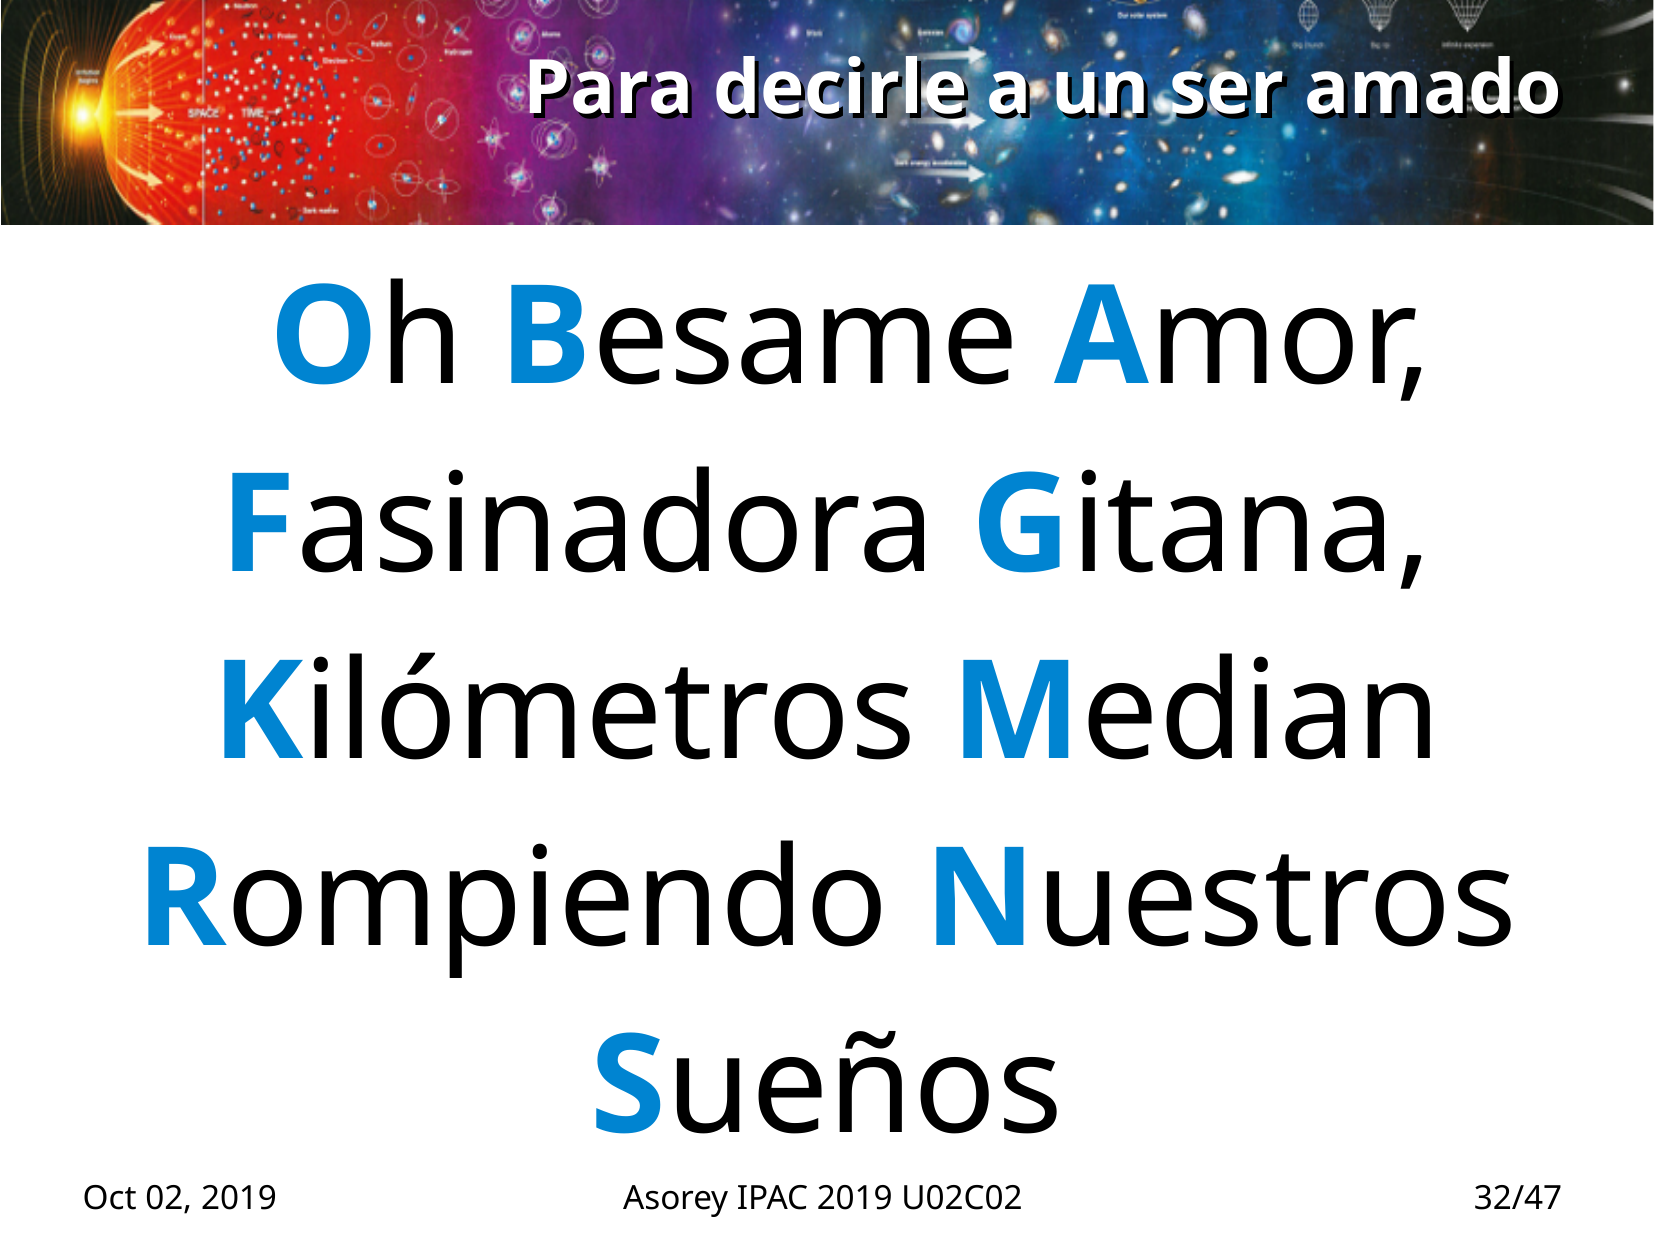

# Para decirle a un ser amado
Oh Besame Amor, Fasinadora Gitana, Kilómetros Median Rompiendo Nuestros Sueños
Oct 02, 2019
Asorey IPAC 2019 U02C02
32